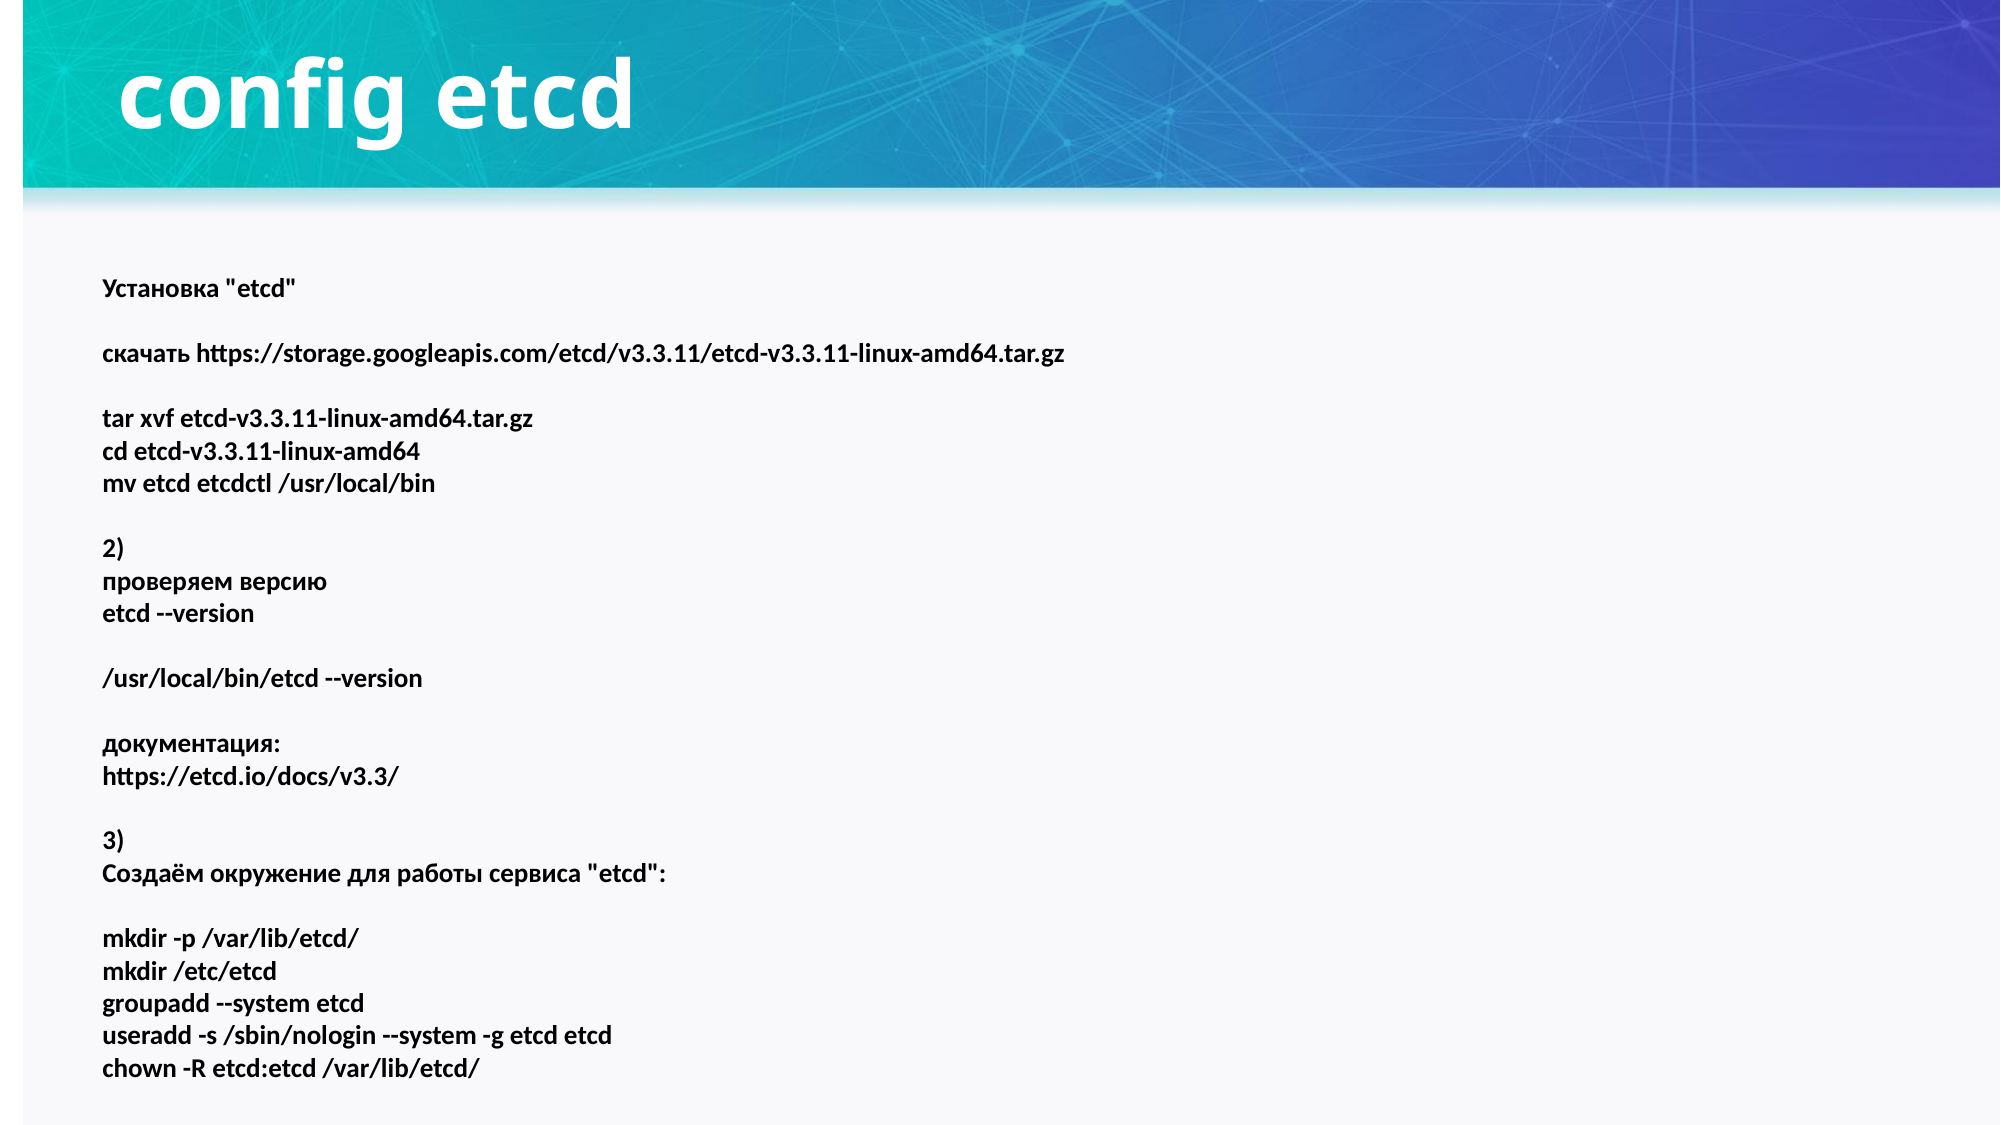

config etcd
Установка "etcd"
скачать https://storage.googleapis.com/etcd/v3.3.11/etcd-v3.3.11-linux-amd64.tar.gz
tar xvf etcd-v3.3.11-linux-amd64.tar.gz
cd etcd-v3.3.11-linux-amd64
mv etcd etcdctl /usr/local/bin
2)
проверяем версию
etcd --version
/usr/local/bin/etcd --version
документация:
https://etcd.io/docs/v3.3/
3)
Создаём окружение для работы сервиса "etcd":
mkdir -p /var/lib/etcd/
mkdir /etc/etcd
groupadd --system etcd
useradd -s /sbin/nologin --system -g etcd etcd
chown -R etcd:etcd /var/lib/etcd/